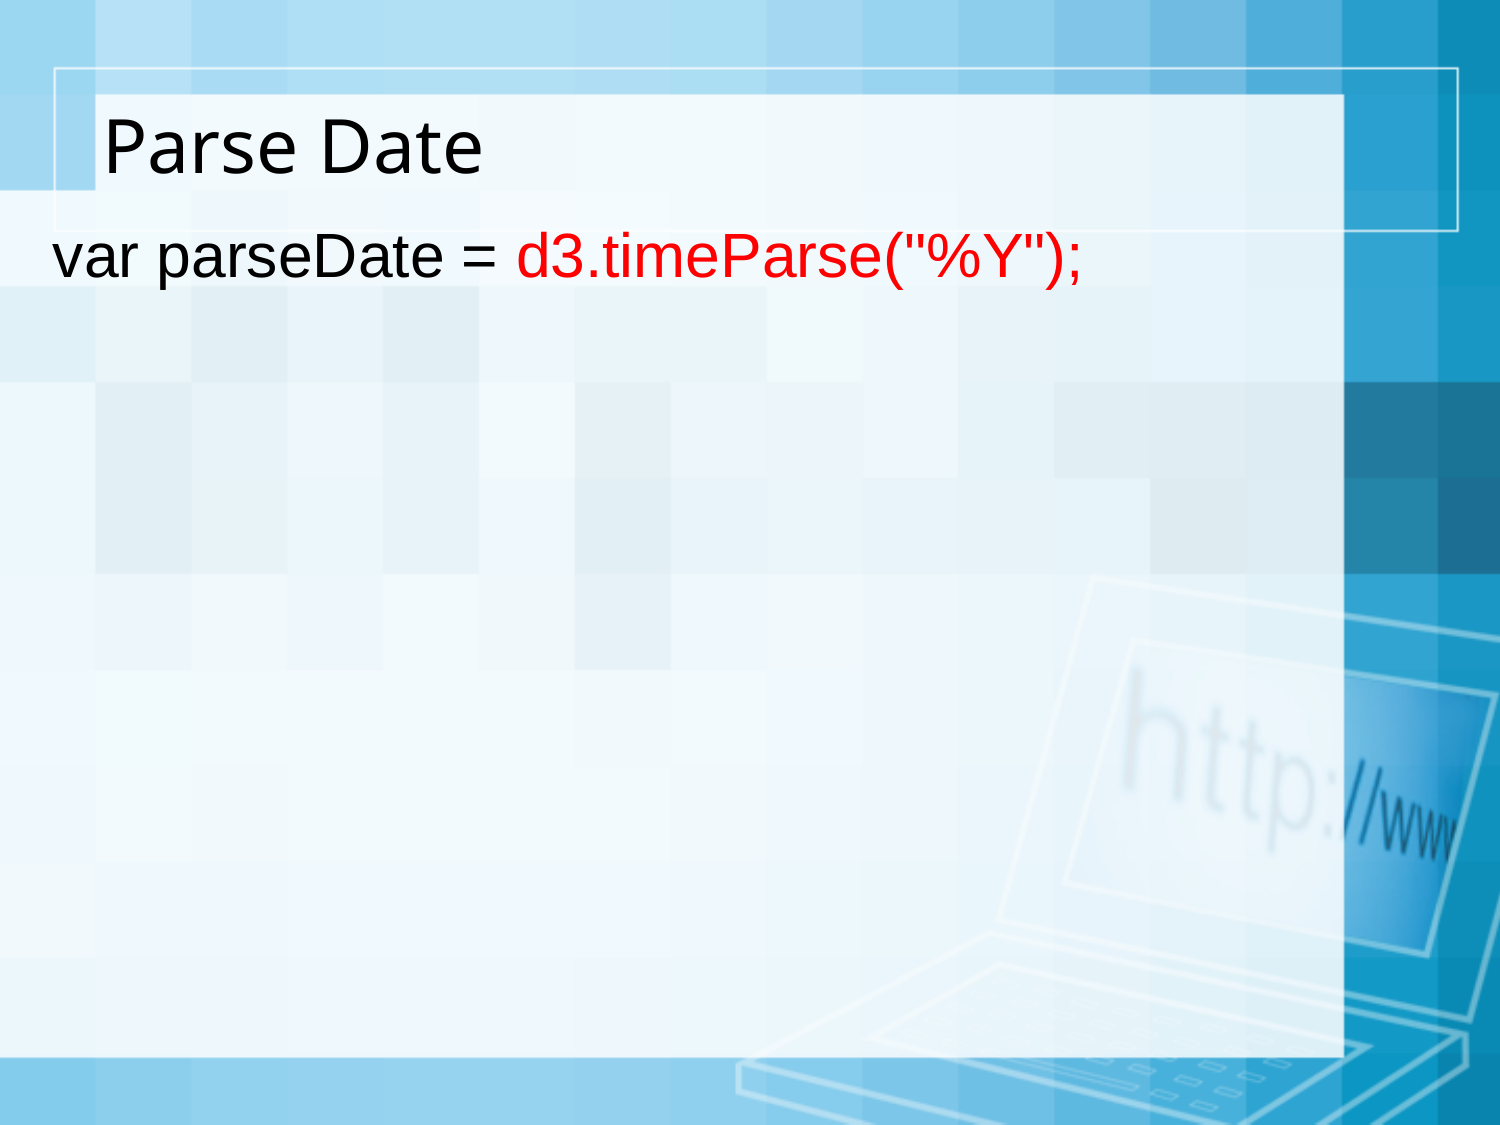

# Parse Date
var parseDate = d3.timeParse("%Y");